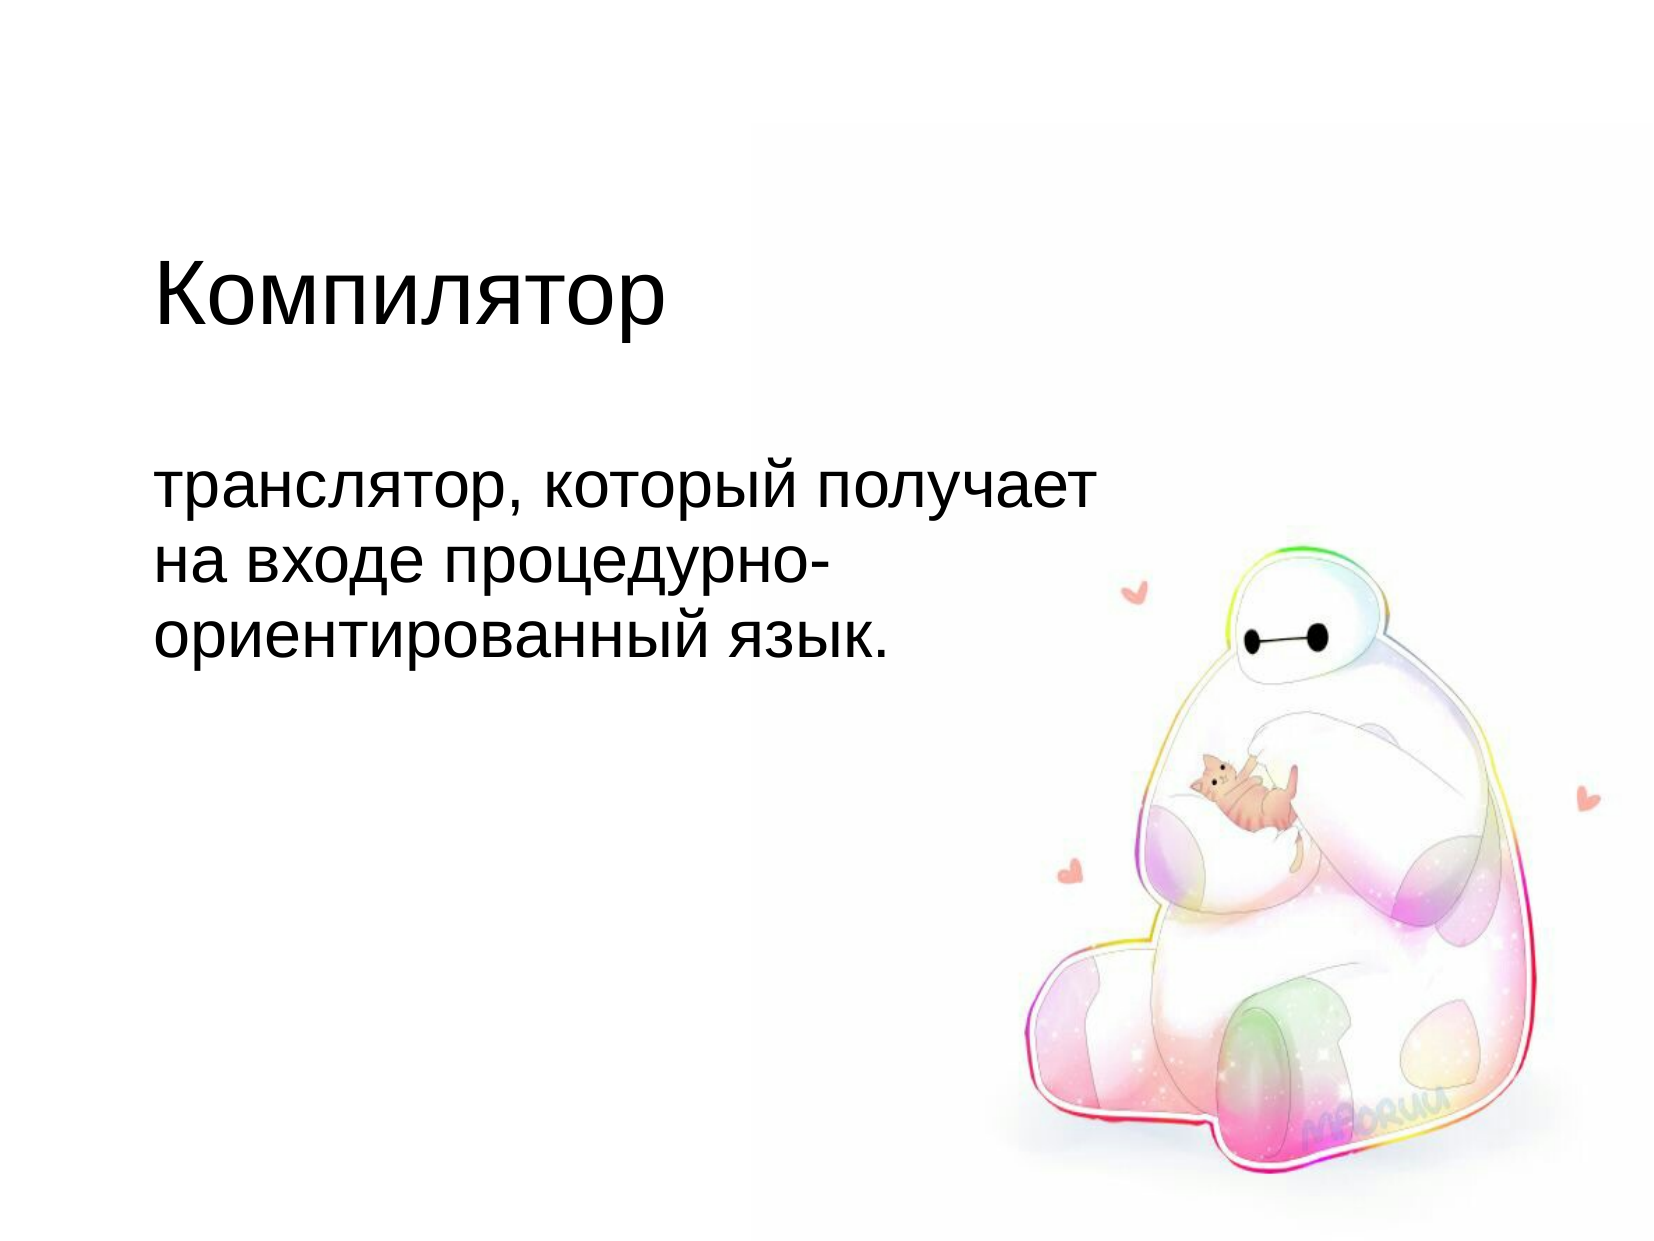

# Компилятор
транслятор, который получает на входе процедурно-ориентированный язык.